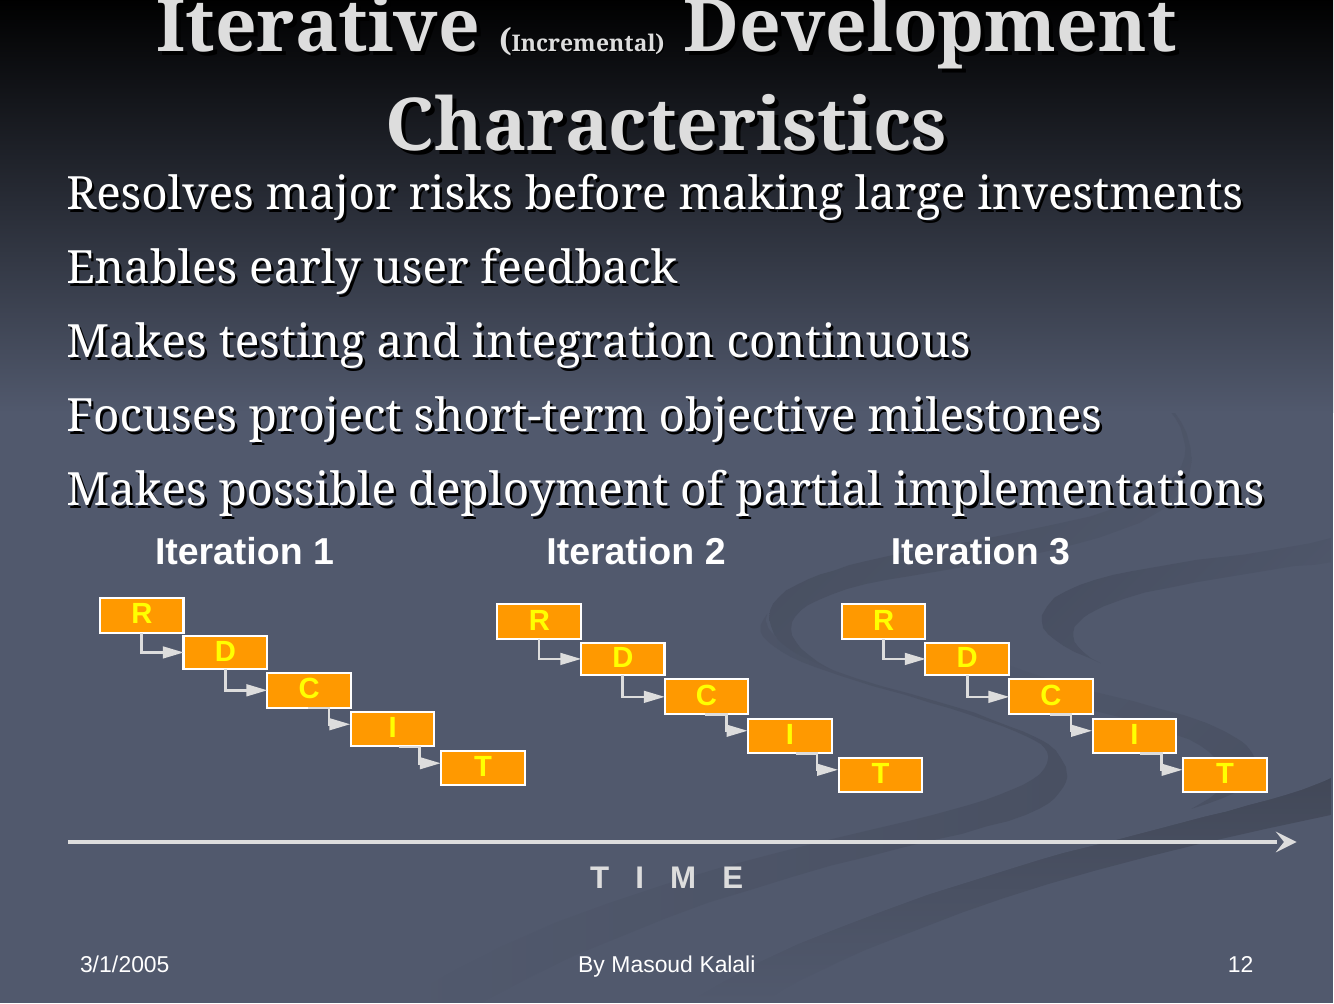

# Iterative (Incremental) Development Characteristics
Resolves major risks before making large investments
Enables early user feedback
Makes testing and integration continuous
Focuses project short-term objective milestones
Makes possible deployment of partial implementations
Iteration 1
Iteration 2
Iteration 3
R
D
C
I
T
R
D
C
I
T
R
D
C
I
T
T I M E
By Masoud Kalali
12
3/1/2005